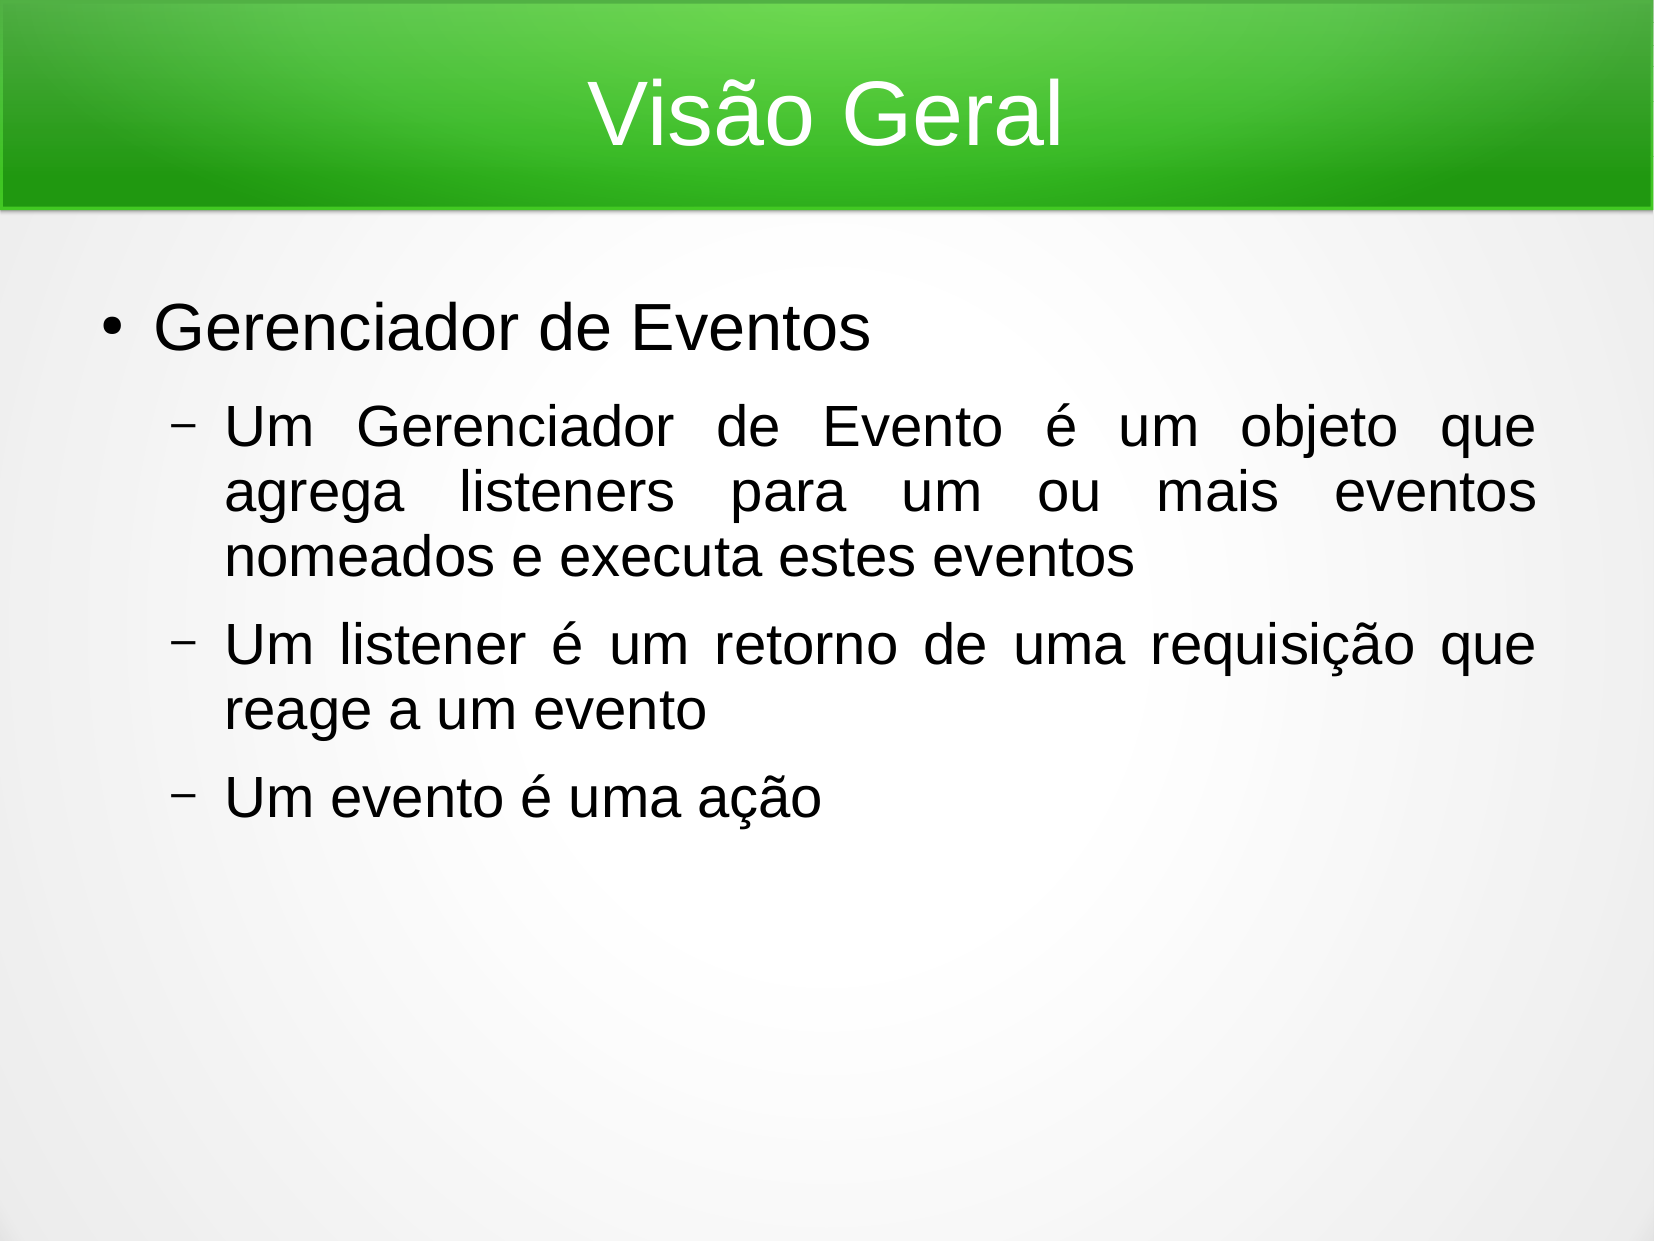

# Visão Geral
Gerenciador de Eventos
Um Gerenciador de Evento é um objeto que agrega listeners para um ou mais eventos nomeados e executa estes eventos
Um listener é um retorno de uma requisição que reage a um evento
Um evento é uma ação